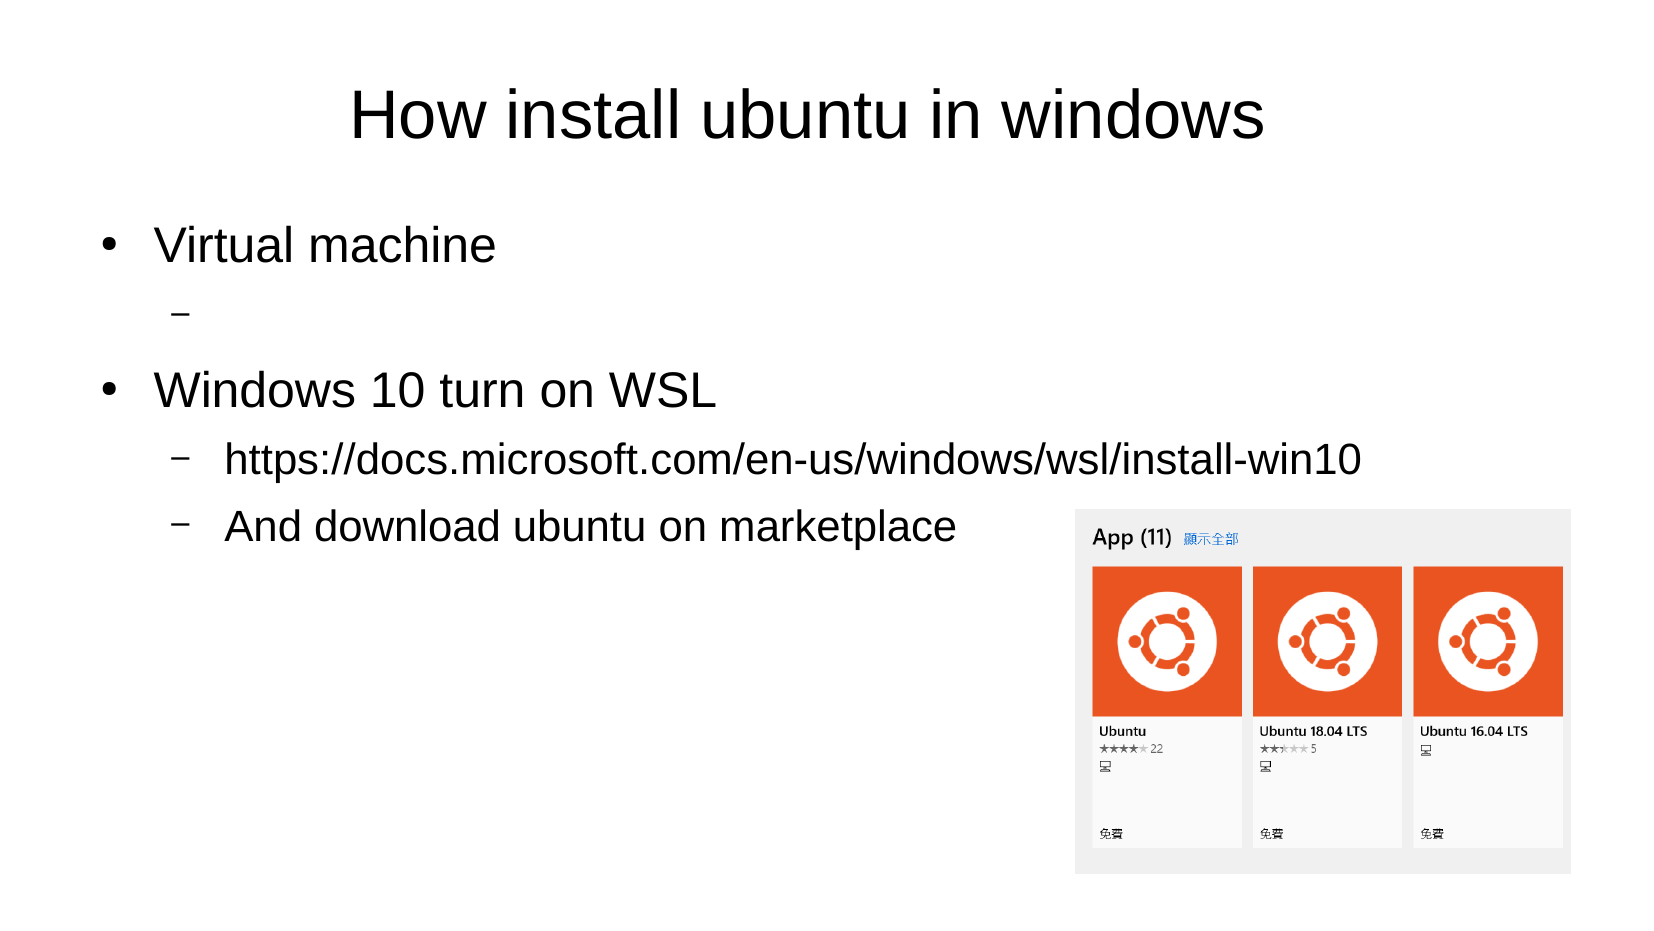

# How install ubuntu in windows
Virtual machine
Windows 10 turn on WSL
https://docs.microsoft.com/en-us/windows/wsl/install-win10
And download ubuntu on marketplace